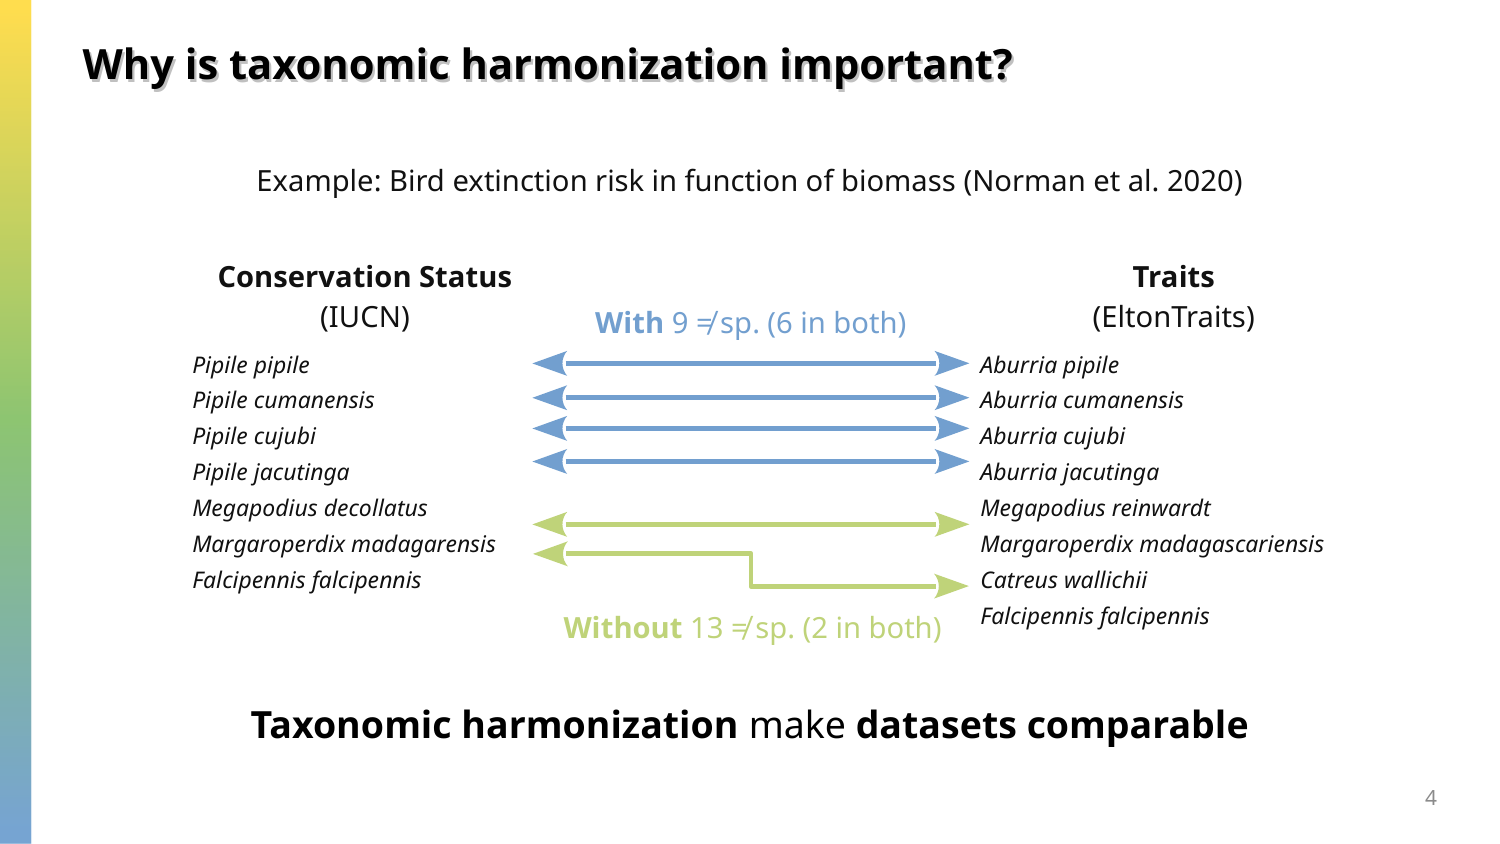

# Why is taxonomic harmonization important?
Example: Bird extinction risk in function of biomass (Norman et al. 2020)
Conservation Status
(IUCN)
Traits
(EltonTraits)
With 9 ≠ sp. (6 in both)
Pipile pipile
Pipile cumanensis
Pipile cujubi
Pipile jacutinga
Megapodius decollatus
Margaroperdix madagarensis
Falcipennis falcipennis
Aburria pipile
Aburria cumanensis
Aburria cujubi
Aburria jacutinga
Megapodius reinwardt
Margaroperdix madagascariensis
Catreus wallichii
Falcipennis falcipennis
Without 13 ≠ sp. (2 in both)
Taxonomic harmonization make datasets comparable